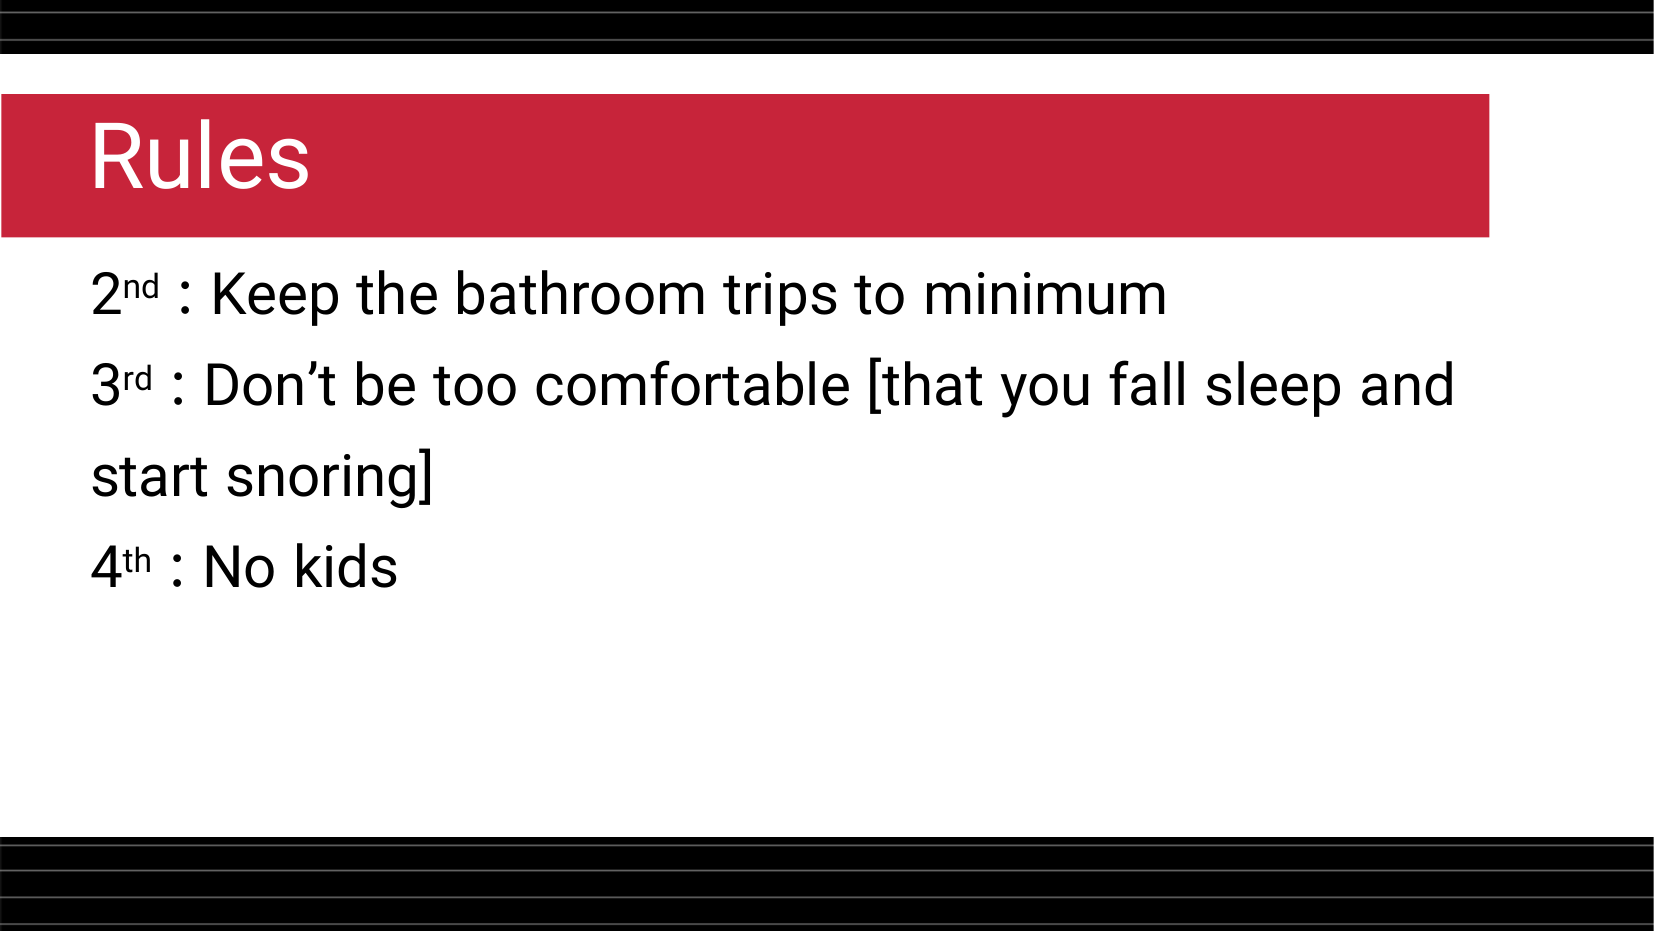

# Rules
2nd : Keep the bathroom trips to minimum
3rd : Don’t be too comfortable [that you fall sleep and start snoring]
4th : No kids